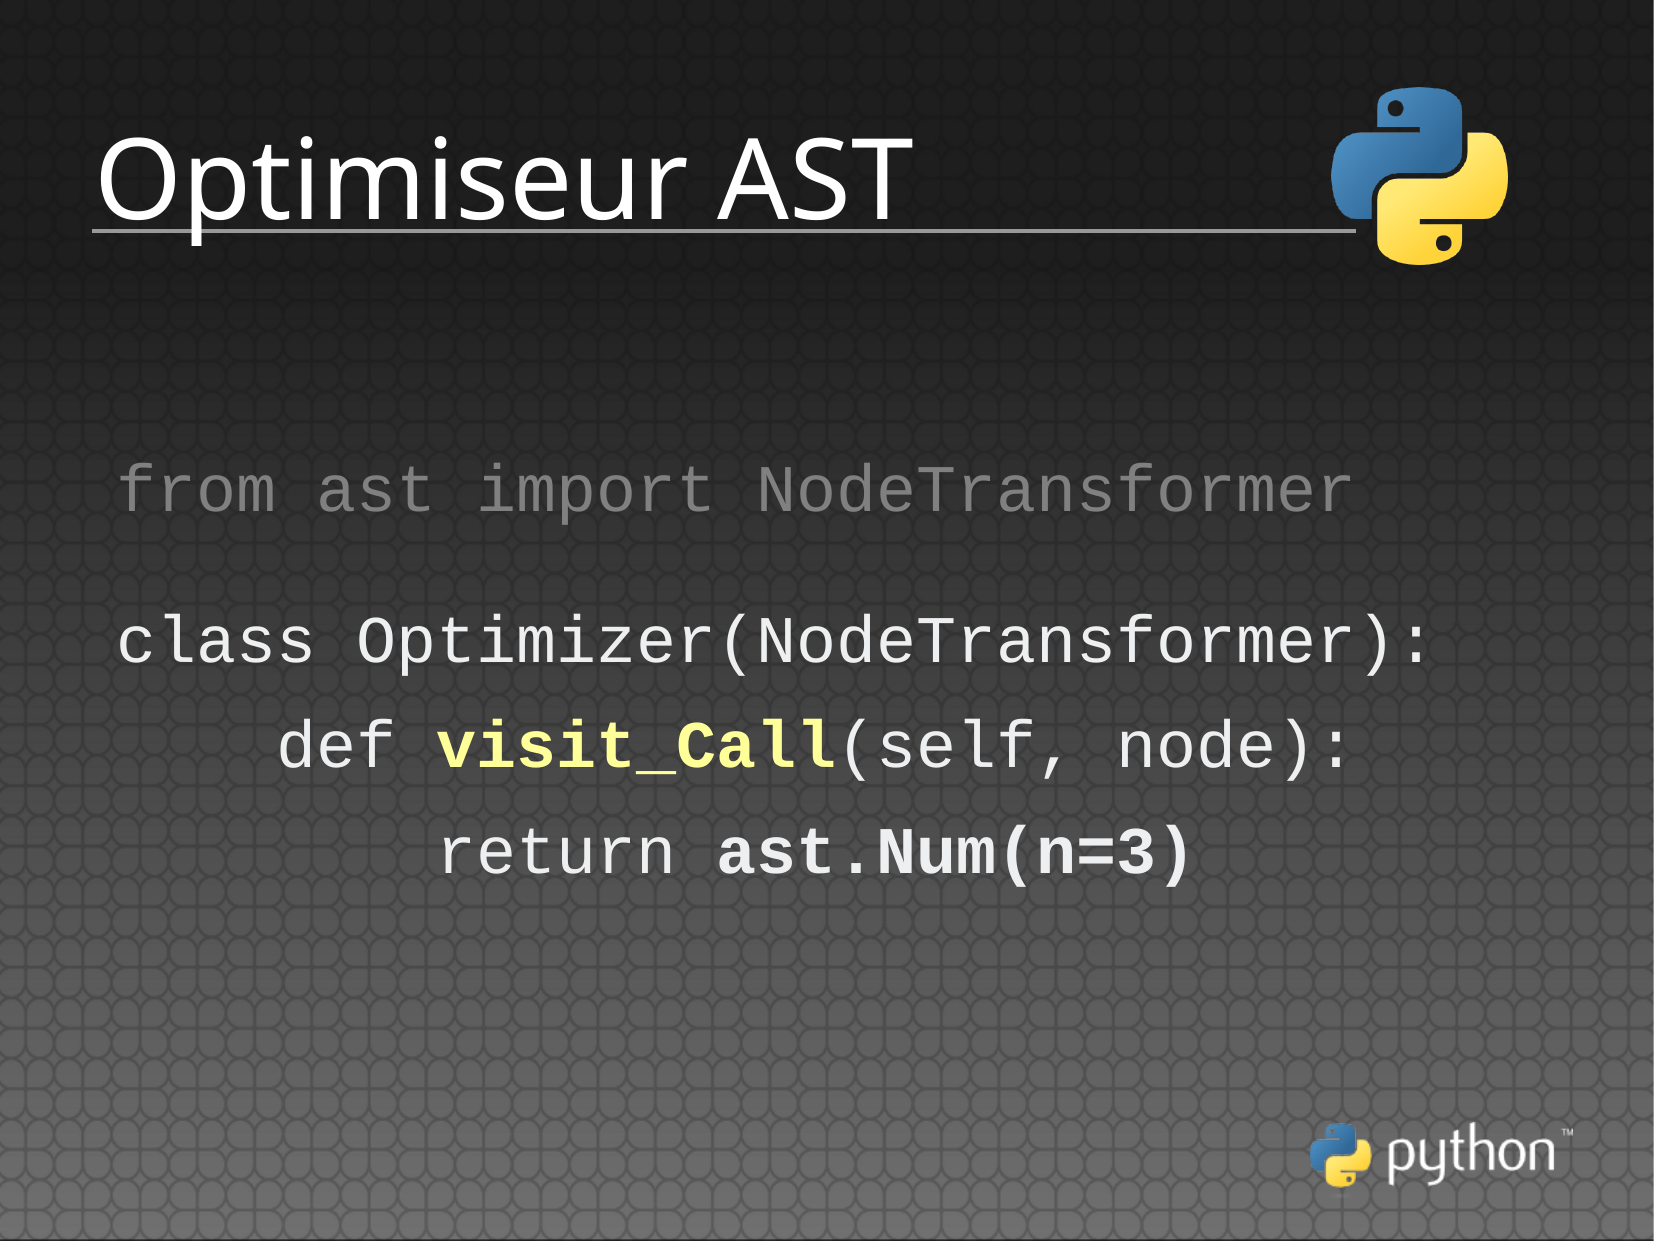

# Optimiseur AST
from ast import NodeTransformer
class Optimizer(NodeTransformer):
 def visit_Call(self, node):
 return ast.Num(n=3)